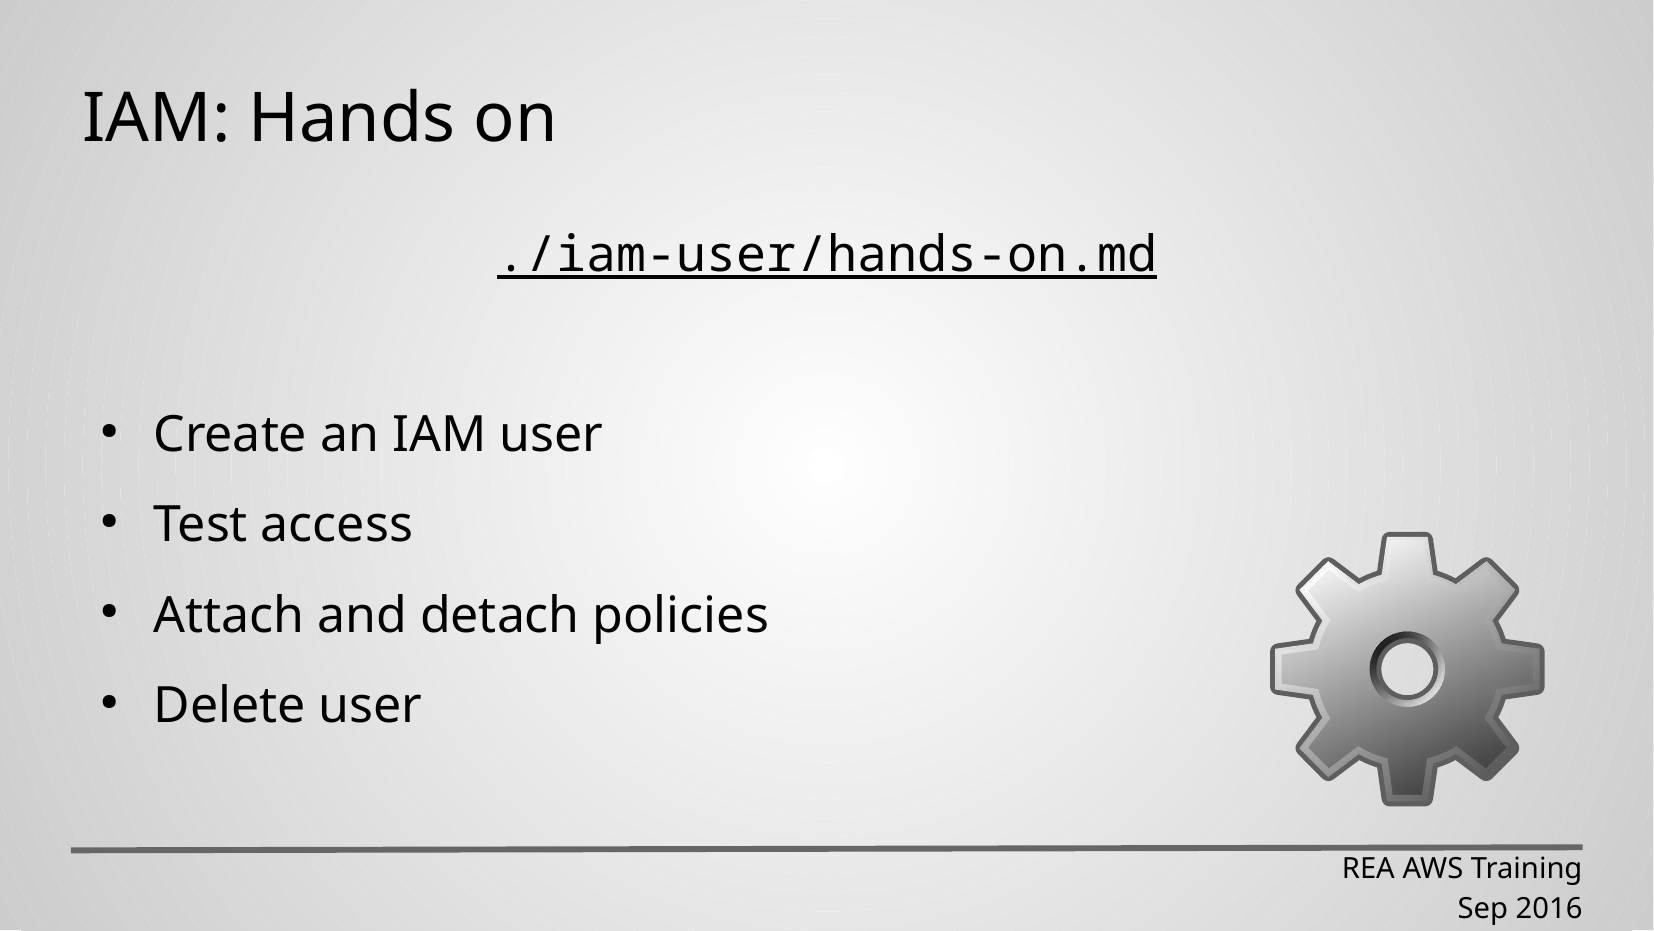

# IAM: Hands on
./iam-user/hands-on.md
Create an IAM user
Test access
Attach and detach policies
Delete user